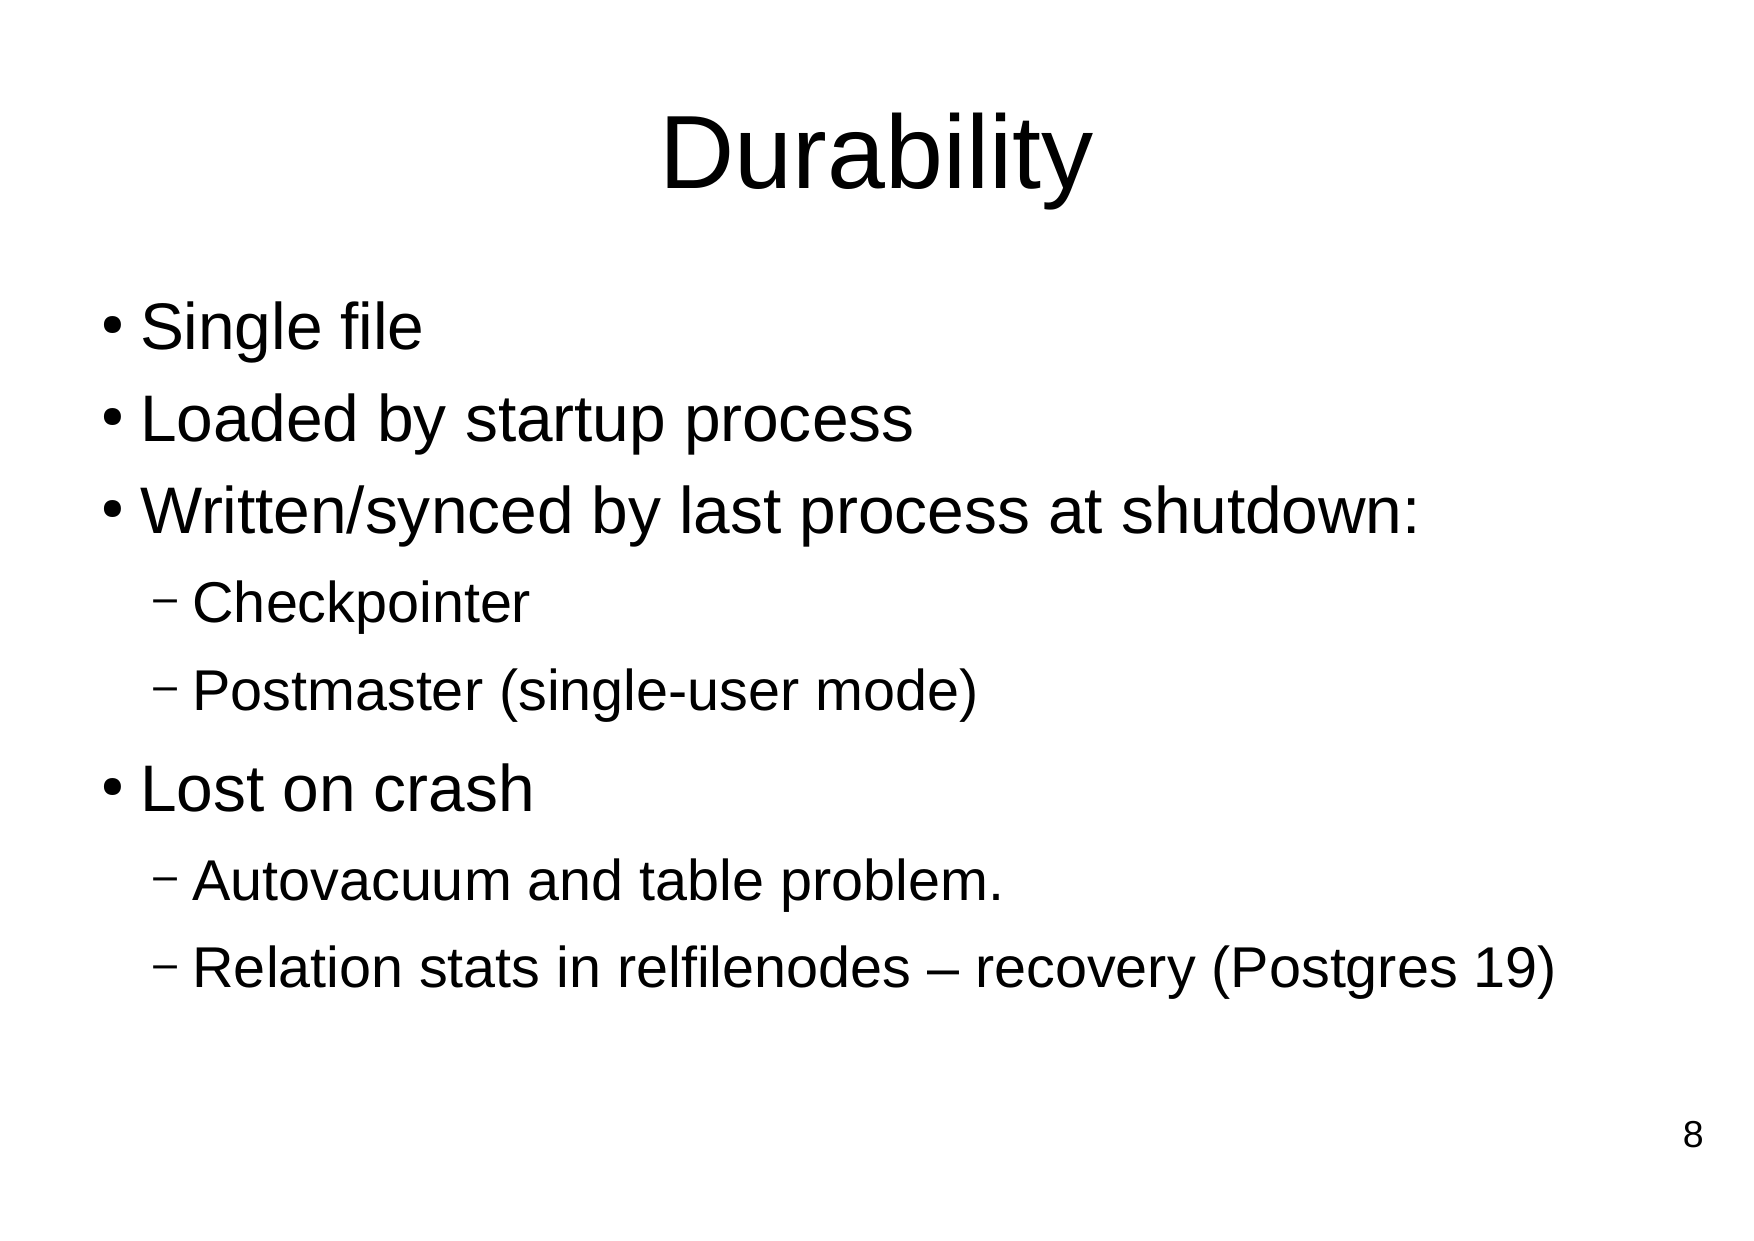

# Durability
Single file
Loaded by startup process
Written/synced by last process at shutdown:
Checkpointer
Postmaster (single-user mode)
Lost on crash
Autovacuum and table problem.
Relation stats in relfilenodes – recovery (Postgres 19)